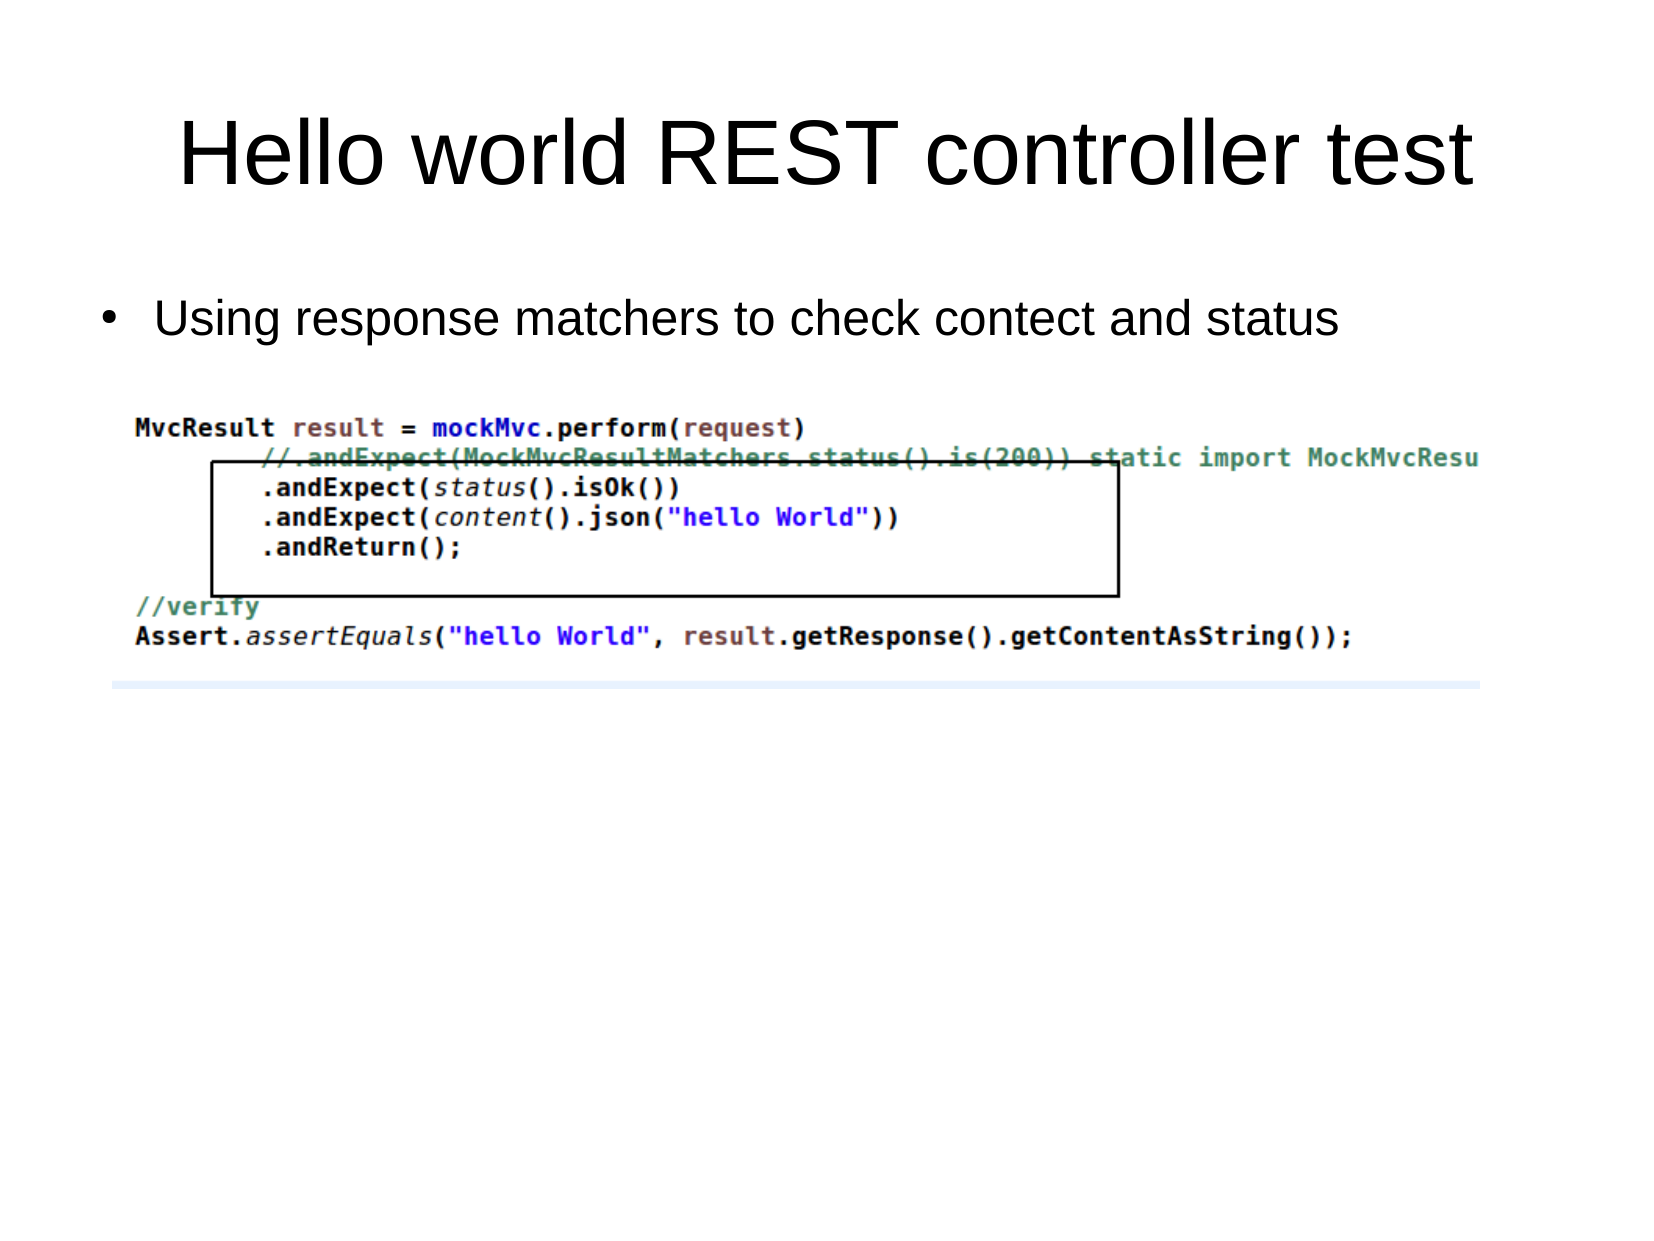

# Hello world REST controller test
Using response matchers to check contect and status